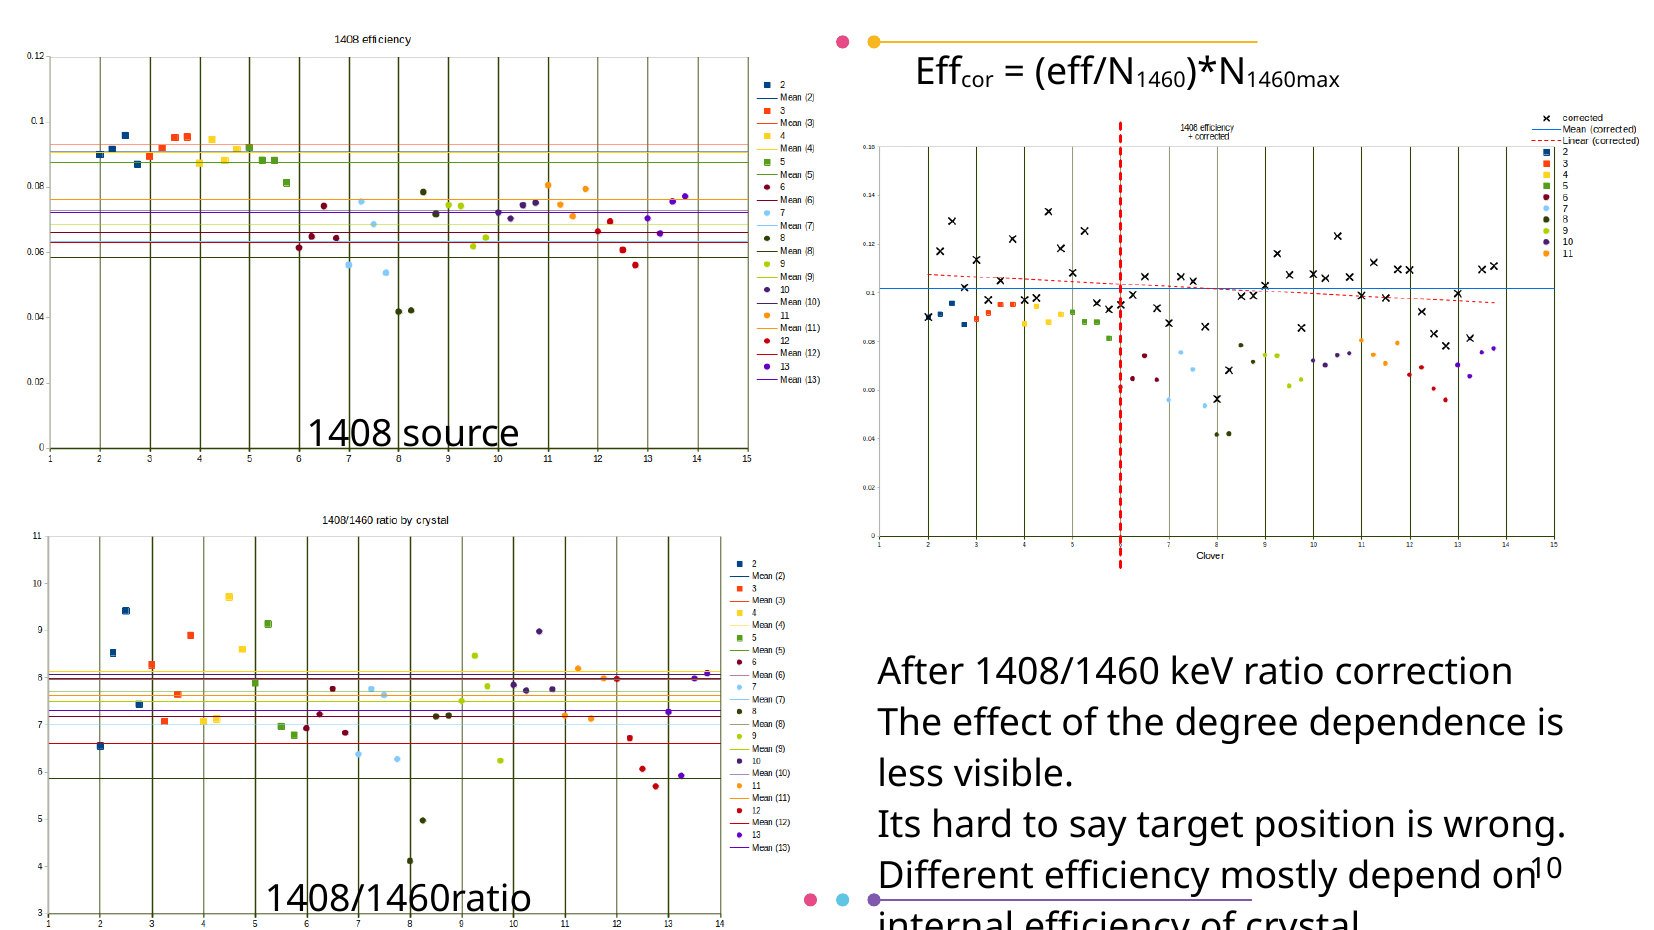

1408 source
Effcor = (eff/N1460)*N1460max
1408/1460ratio
After 1408/1460 keV ratio correction
The effect of the degree dependence is less visible.
Its hard to say target position is wrong.
Different efficiency mostly depend on internal efficiency of crystal.
10